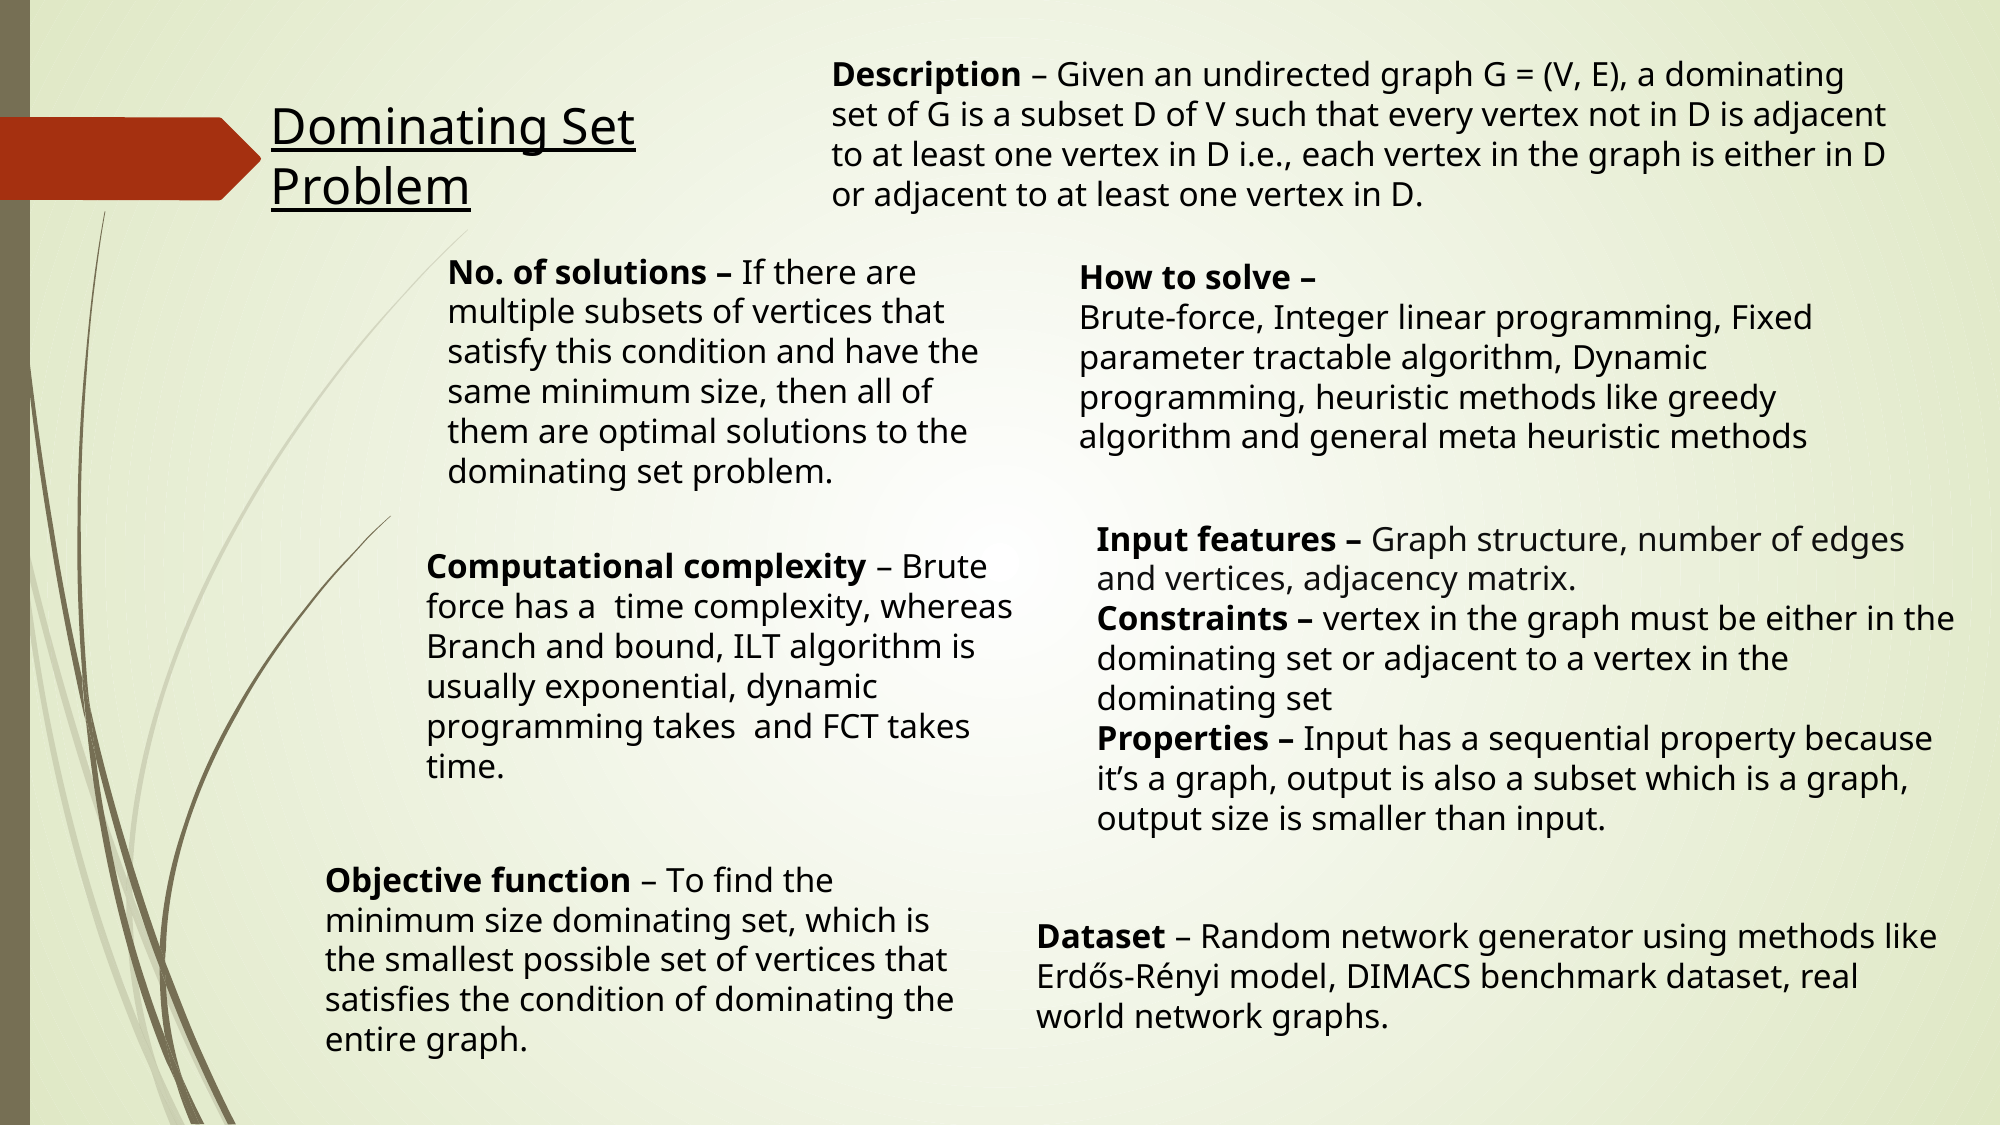

Description – Given an undirected graph G = (V, E), a dominating set of G is a subset D of V such that every vertex not in D is adjacent to at least one vertex in D i.e., each vertex in the graph is either in D or adjacent to at least one vertex in D.
Dominating Set
Problem
No. of solutions – If there are multiple subsets of vertices that satisfy this condition and have the same minimum size, then all of them are optimal solutions to the dominating set problem.
How to solve –
Brute-force, Integer linear programming, Fixed parameter tractable algorithm, Dynamic programming, heuristic methods like greedy algorithm and general meta heuristic methods
Input features – Graph structure, number of edges and vertices, adjacency matrix.
Constraints – vertex in the graph must be either in the dominating set or adjacent to a vertex in the dominating set
Properties – Input has a sequential property because it’s a graph, output is also a subset which is a graph, output size is smaller than input.
Computational complexity – Brute force has a time complexity, whereas Branch and bound, ILT algorithm is usually exponential, dynamic programming takes and FCT takes time.
Objective function – To find the minimum size dominating set, which is the smallest possible set of vertices that satisfies the condition of dominating the entire graph.
Dataset – Random network generator using methods like Erdős-Rényi model, DIMACS benchmark dataset, real world network graphs.